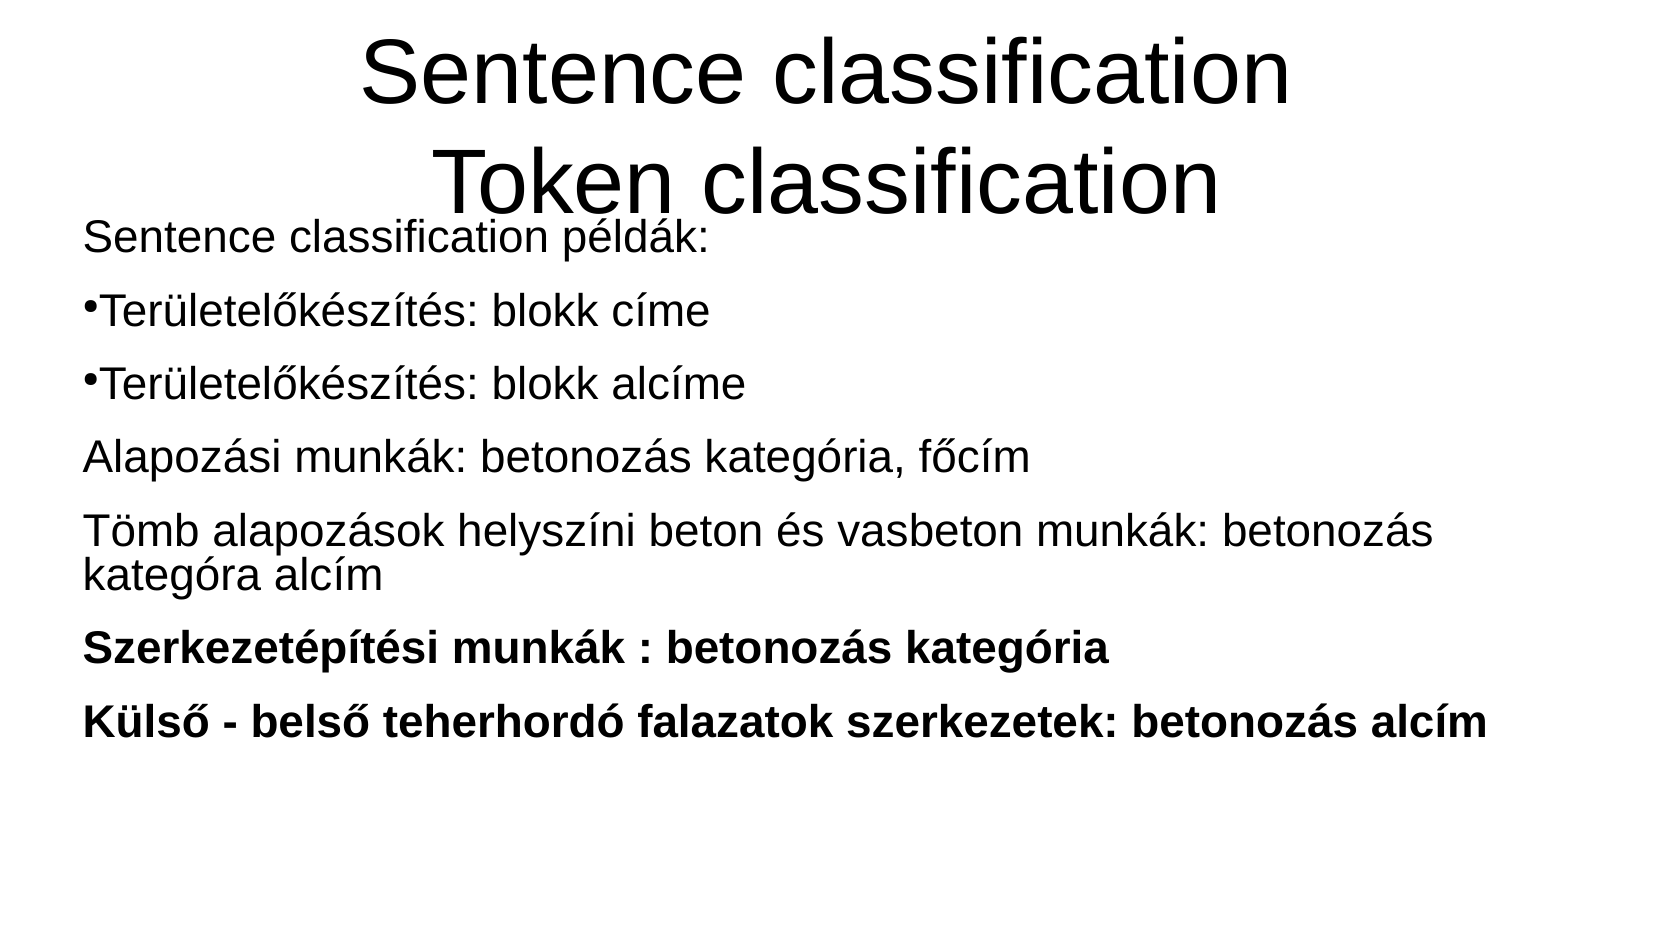

# Sentence classification Token classification
Sentence classification példák:
Területelőkészítés: blokk címe
Területelőkészítés: blokk alcíme
Alapozási munkák: betonozás kategória, főcím
Tömb alapozások helyszíni beton és vasbeton munkák: betonozás kategóra alcím
Szerkezetépítési munkák : betonozás kategória
Külső - belső teherhordó falazatok szerkezetek: betonozás alcím